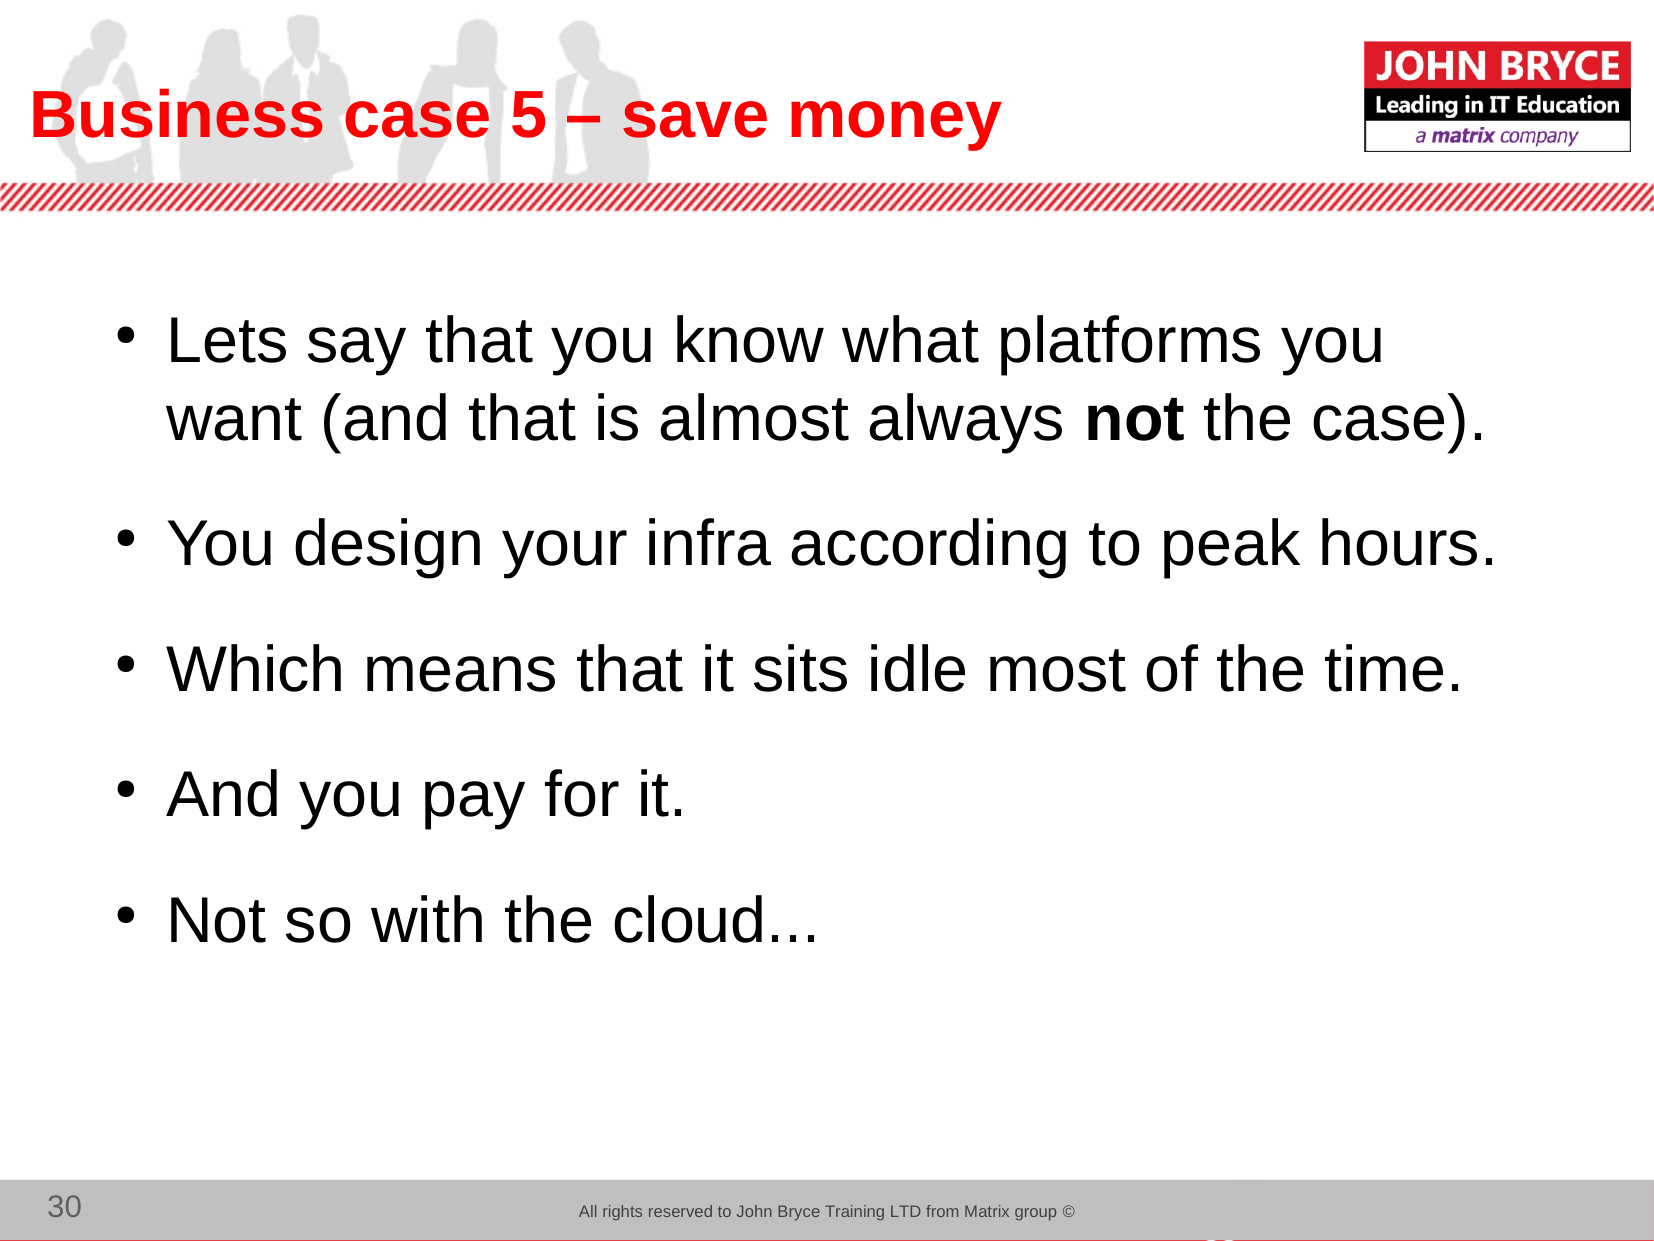

# Business case 5 – save money
Lets say that you know what platforms you want (and that is almost always not the case).
You design your infra according to peak hours.
Which means that it sits idle most of the time.
And you pay for it.
Not so with the cloud...